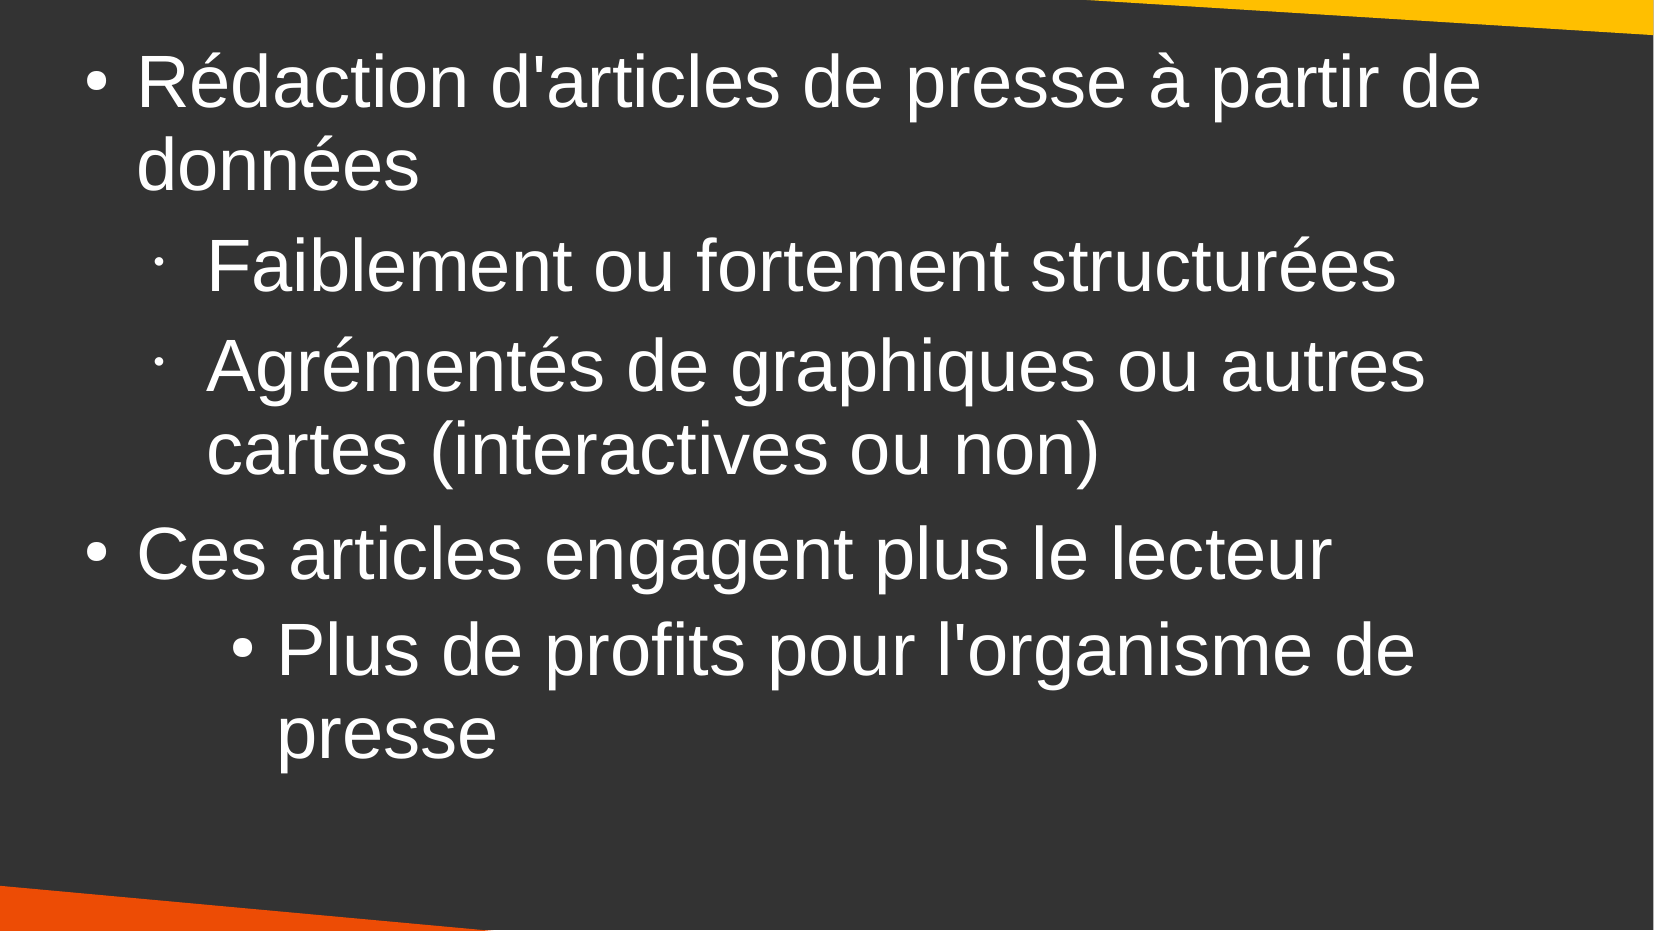

# Rédaction d'articles de presse à partir de données
Faiblement ou fortement structurées
Agrémentés de graphiques ou autres cartes (interactives ou non)
Ces articles engagent plus le lecteur
Plus de profits pour l'organisme de presse